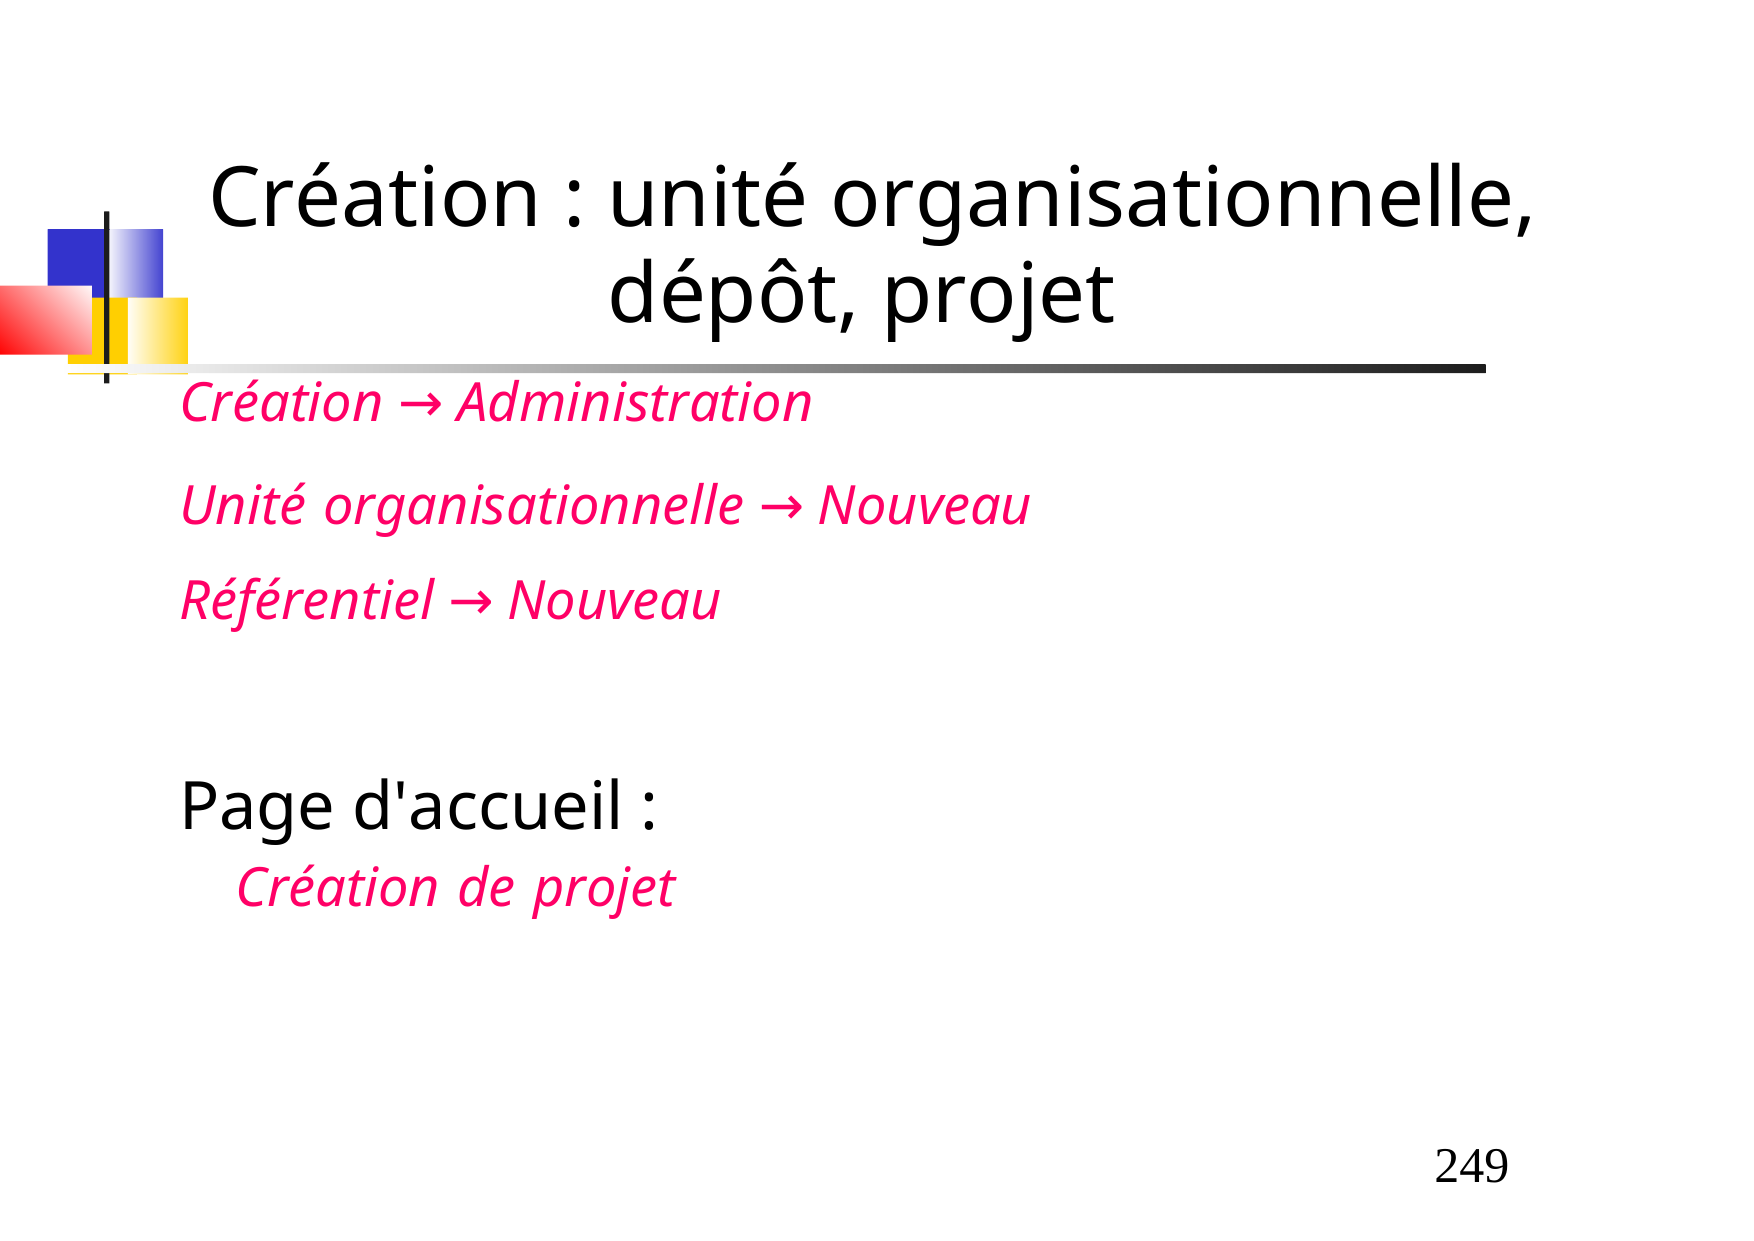

# Création : unité organisationnelle, dépôt, projet
Création → Administration
Unité organisationnelle → Nouveau
Référentiel → Nouveau
Page d'accueil :
Création de projet